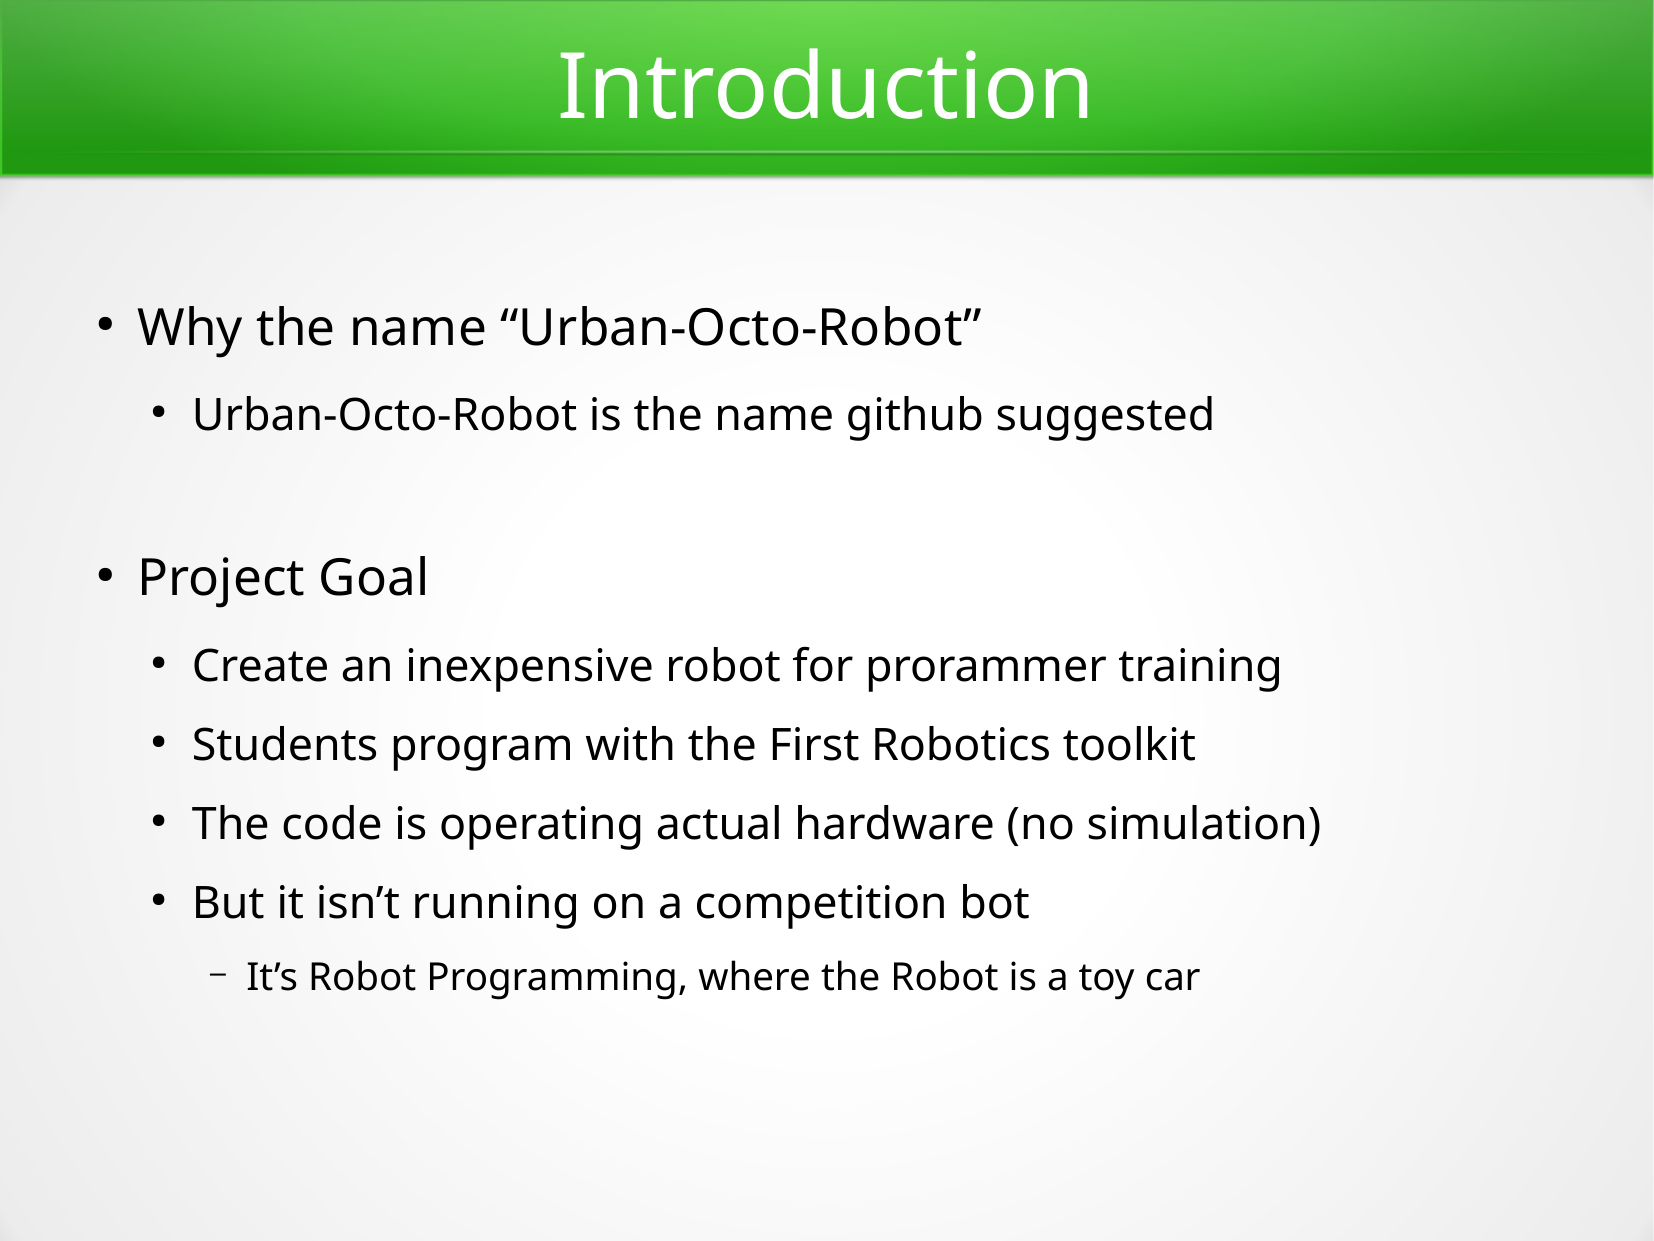

# Introduction
Why the name “Urban-Octo-Robot”
Urban-Octo-Robot is the name github suggested
Project Goal
Create an inexpensive robot for prorammer training
Students program with the First Robotics toolkit
The code is operating actual hardware (no simulation)
But it isn’t running on a competition bot
It’s Robot Programming, where the Robot is a toy car